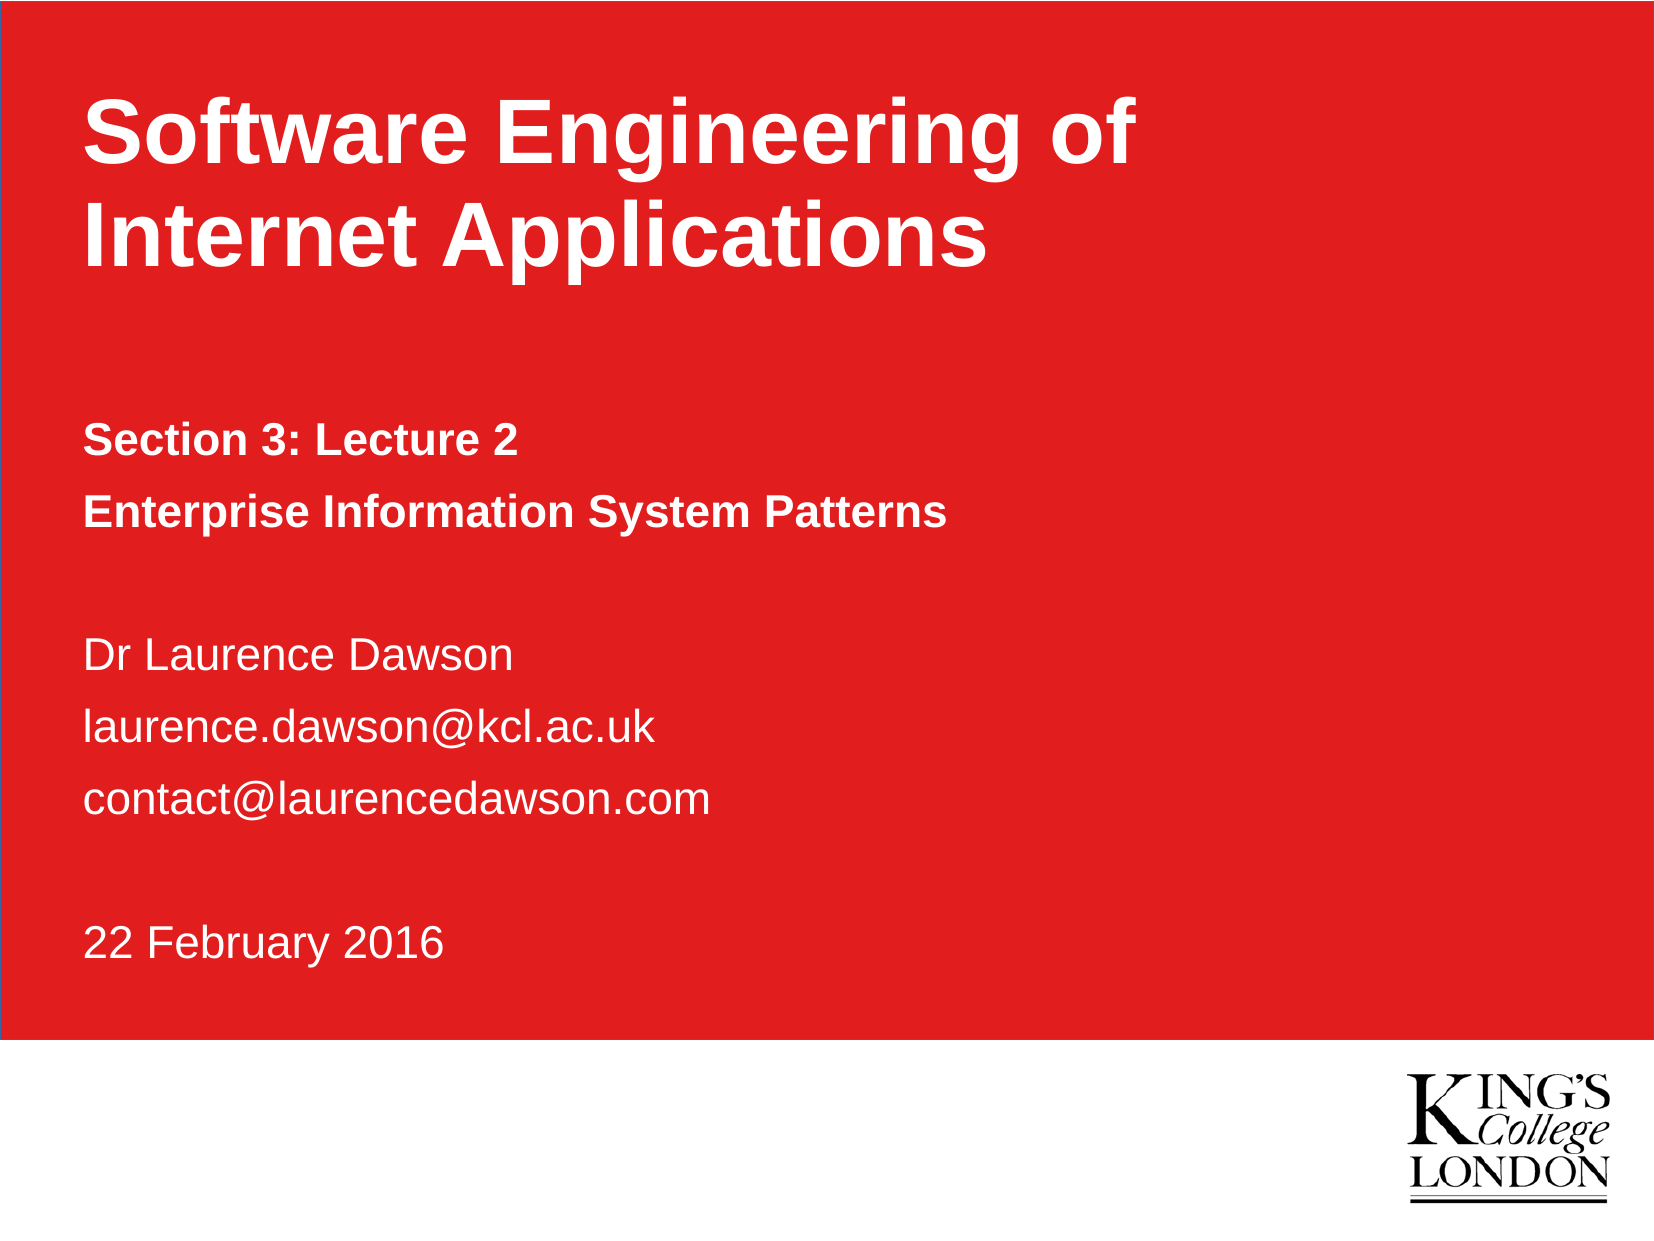

# Software Engineering of Internet Applications
Section 3: Lecture 2
Enterprise Information System Patterns
Dr Laurence Dawson
laurence.dawson@kcl.ac.uk
contact@laurencedawson.com
22 February 2016